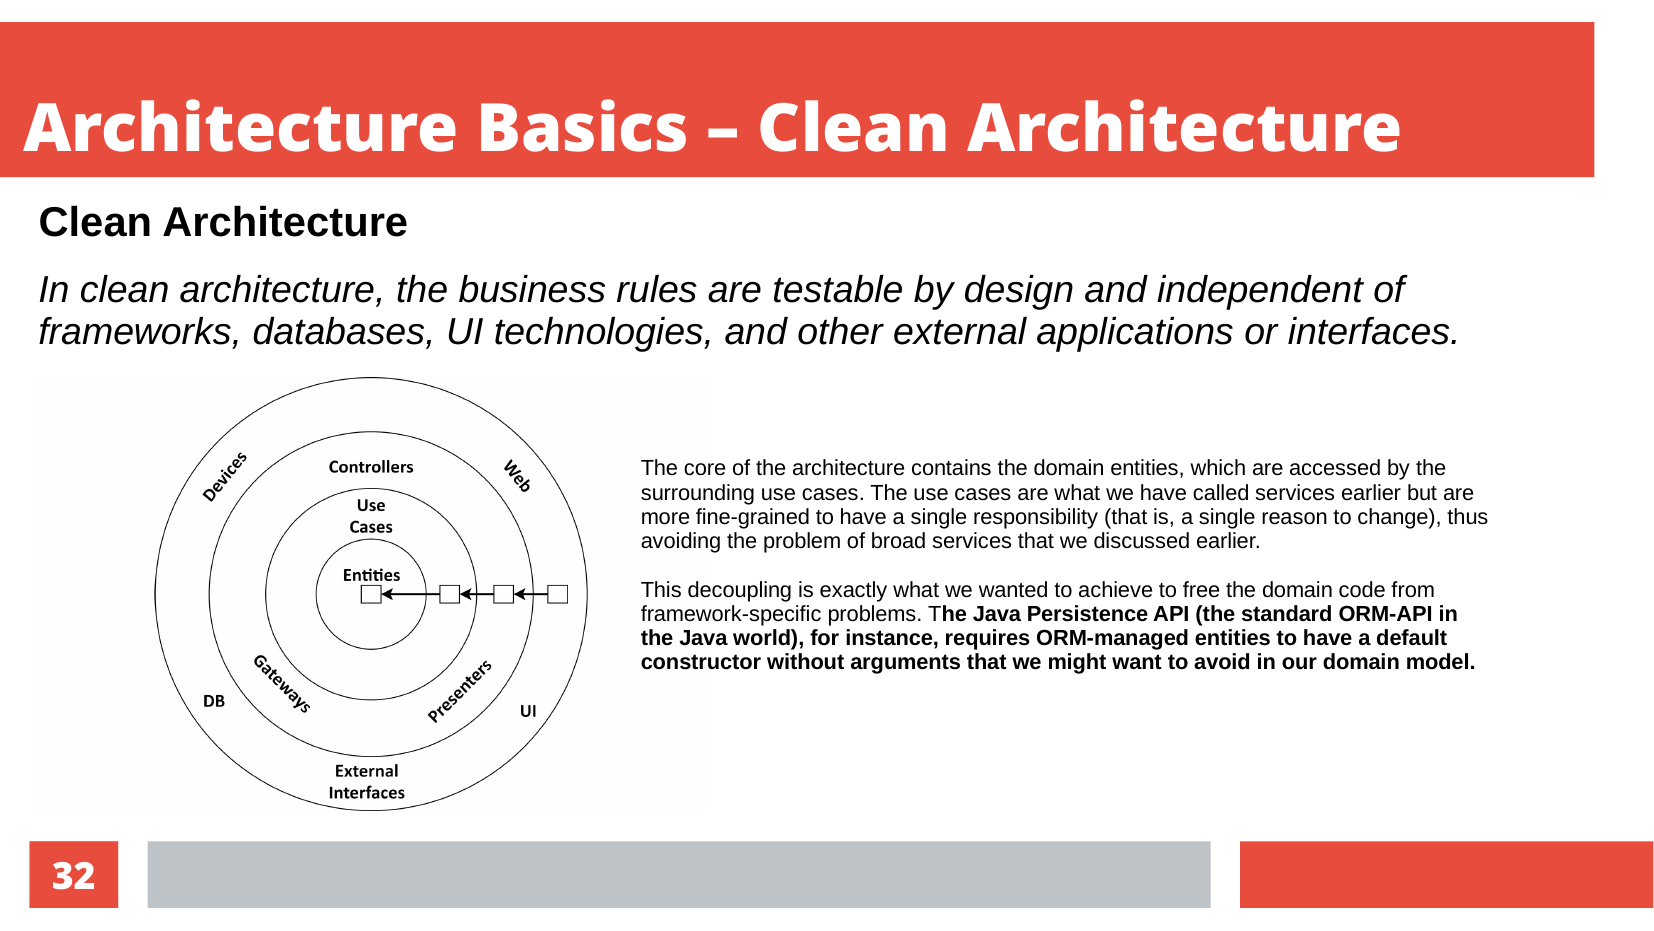

# Architecture Basics – Clean Architecture
Clean Architecture
In clean architecture, the business rules are testable by design and independent of frameworks, databases, UI technologies, and other external applications or interfaces.
The core of the architecture contains the domain entities, which are accessed by the surrounding use cases. The use cases are what we have called services earlier but are more fine-grained to have a single responsibility (that is, a single reason to change), thus avoiding the problem of broad services that we discussed earlier.
This decoupling is exactly what we wanted to achieve to free the domain code from framework-specific problems. The Java Persistence API (the standard ORM-API in the Java world), for instance, requires ORM-managed entities to have a default constructor without arguments that we might want to avoid in our domain model.
32